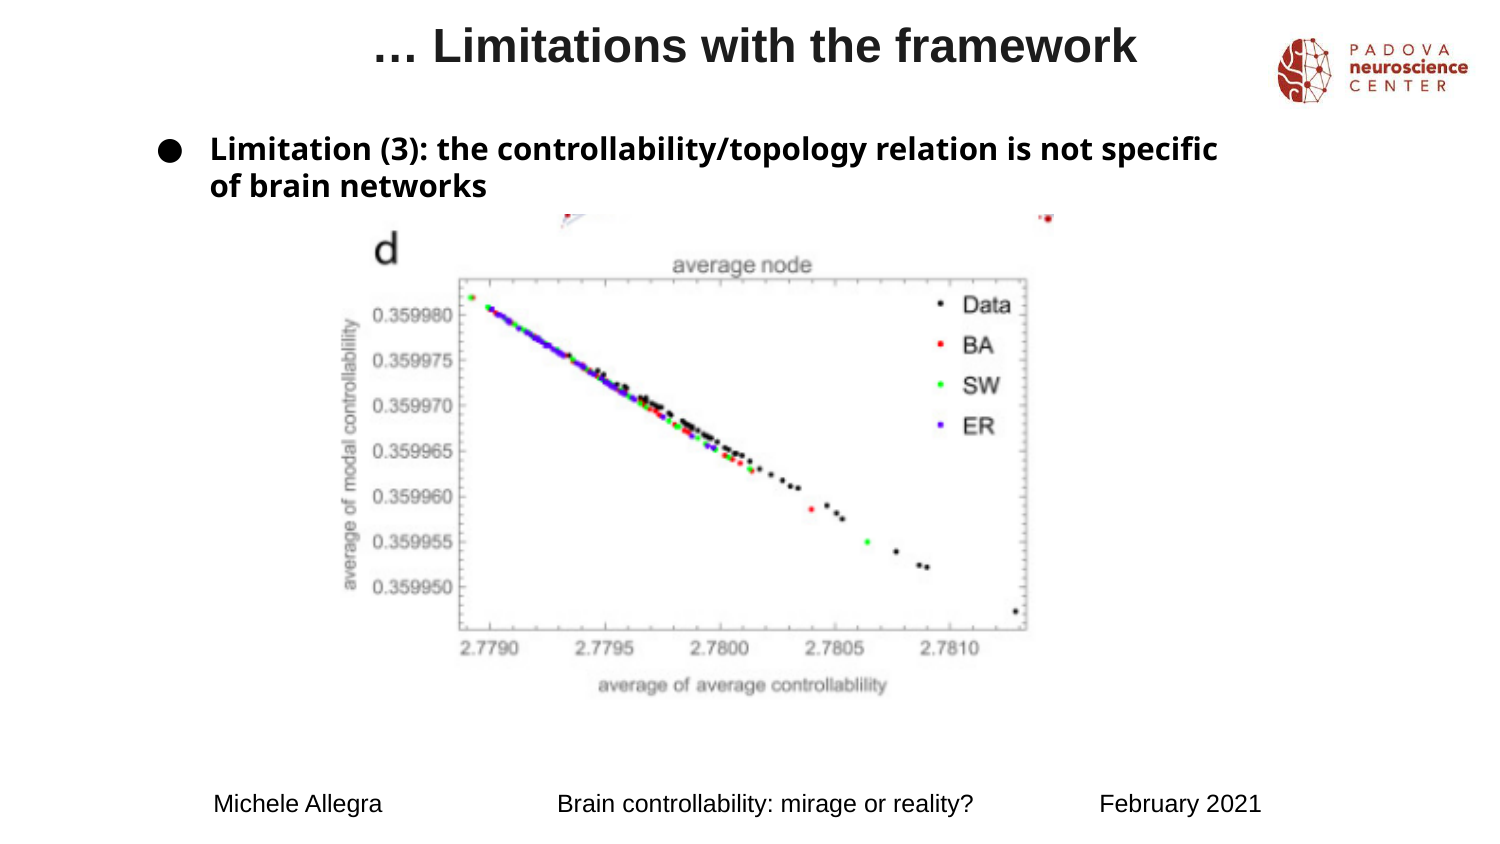

… Limitations with the framework
Limitation (3): the controllability/topology relation is not specific of brain networks
Michele Allegra Brain controllability: mirage or reality? February 2021